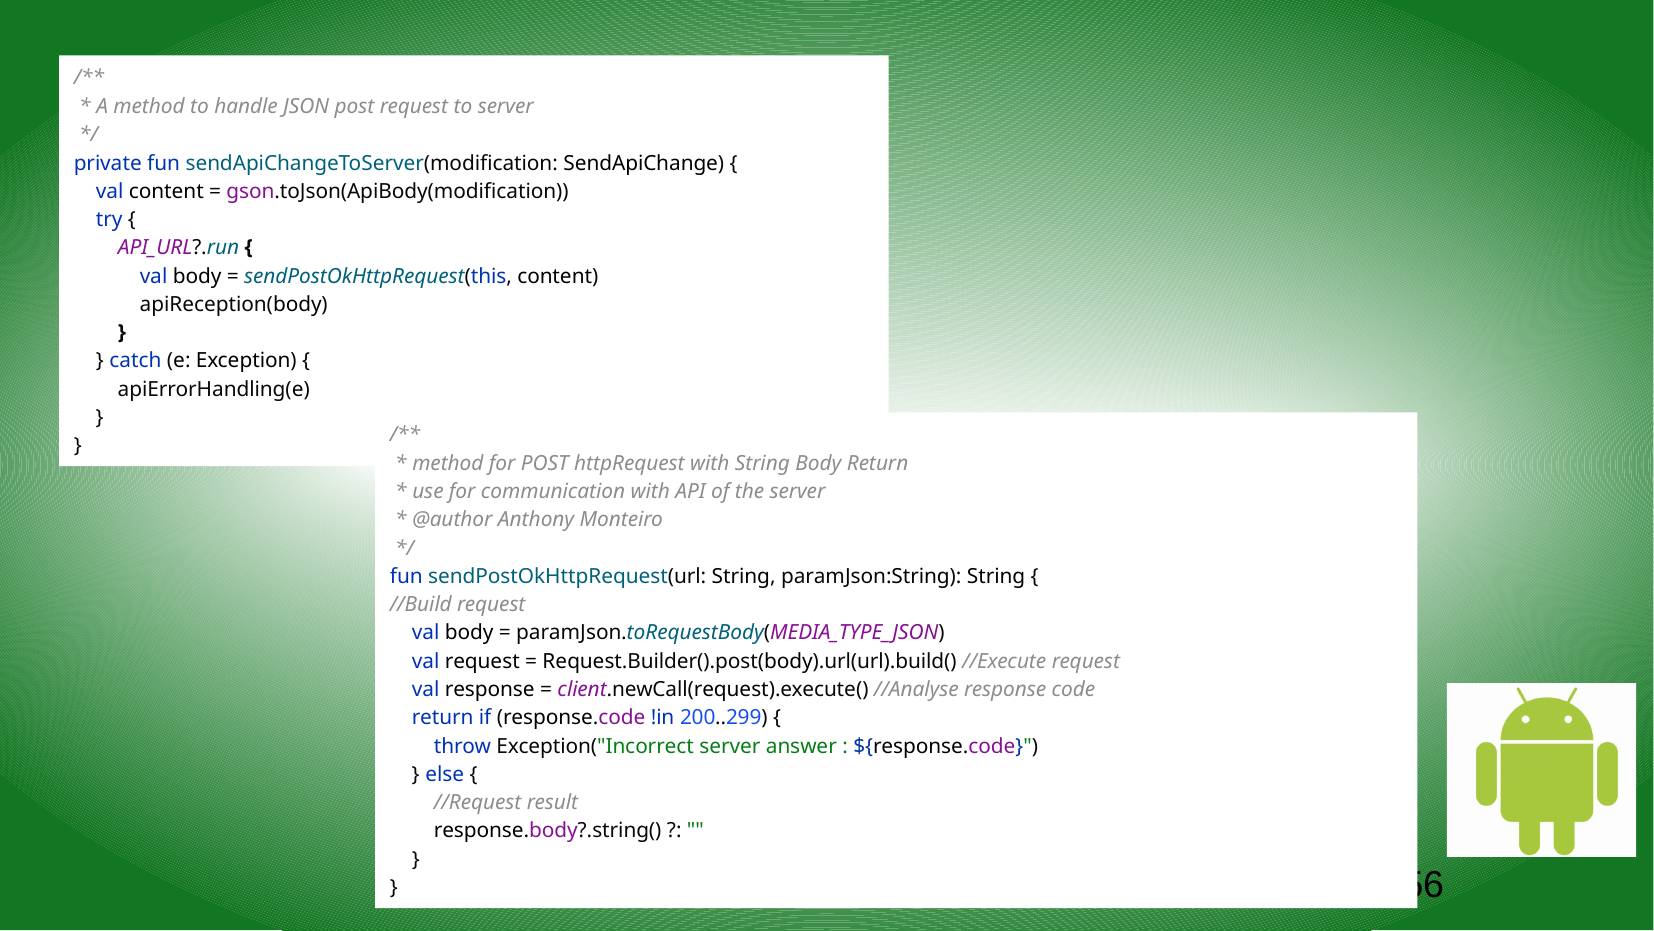

/**
 * A method to handle JSON post request to server
 */
private fun sendApiChangeToServer(modification: SendApiChange) {
 val content = gson.toJson(ApiBody(modification))
 try {
 API_URL?.run {
 val body = sendPostOkHttpRequest(this, content)
 apiReception(body)
 }
 } catch (e: Exception) {
 apiErrorHandling(e)
 }
}
/**
 * method for POST httpRequest with String Body Return
 * use for communication with API of the server
 * @author Anthony Monteiro
 */
fun sendPostOkHttpRequest(url: String, paramJson:String): String {
//Build request
 val body = paramJson.toRequestBody(MEDIA_TYPE_JSON)
 val request = Request.Builder().post(body).url(url).build() //Execute request
 val response = client.newCall(request).execute() //Analyse response code
 return if (response.code !in 200..299) {
 throw Exception("Incorrect server answer : ${response.code}")
 } else {
 //Request result
 response.body?.string() ?: ""
 }
}